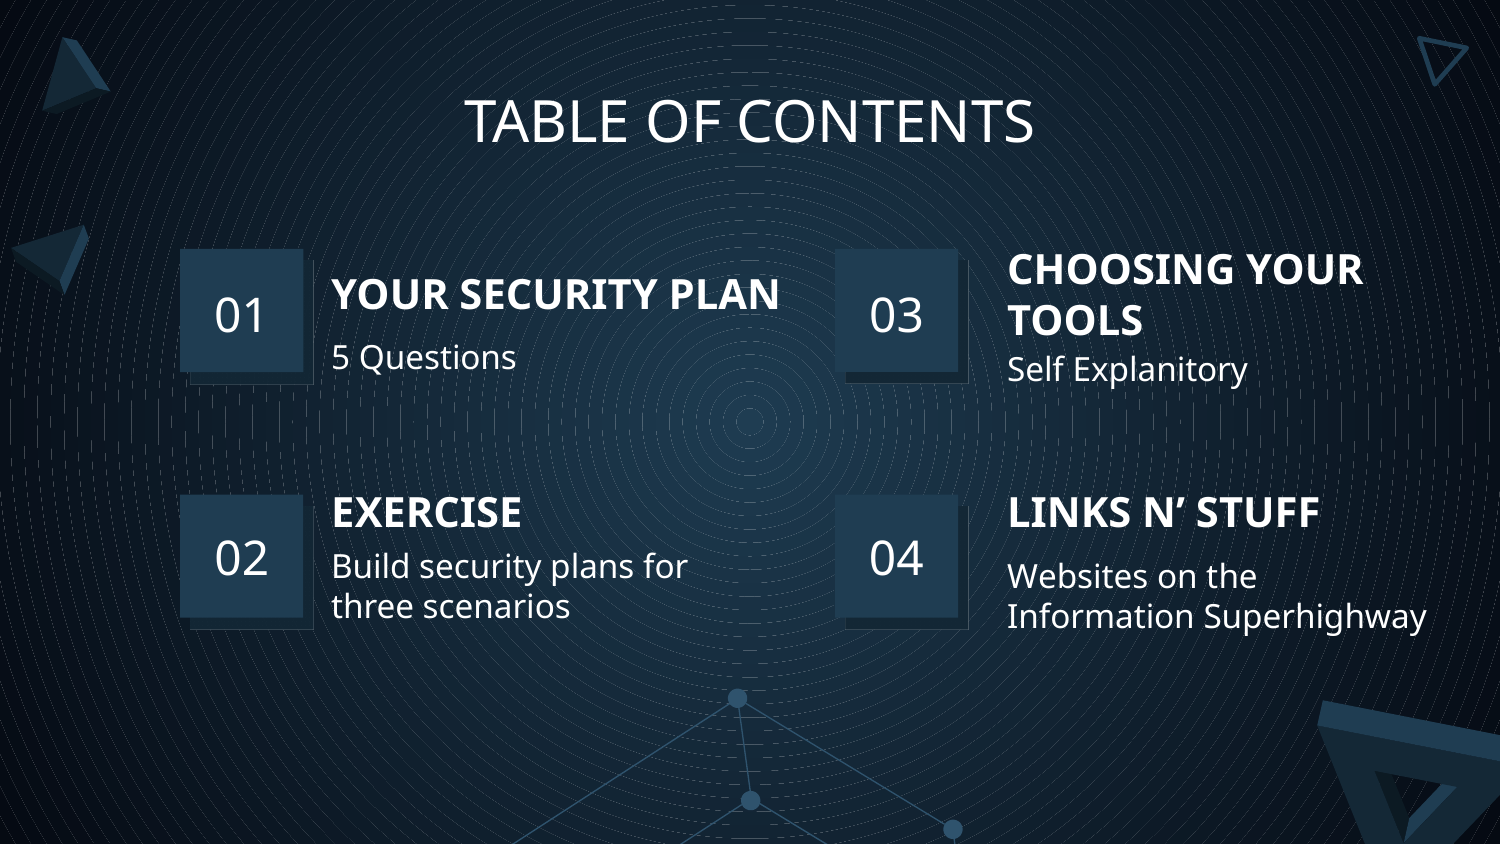

TABLE OF CONTENTS
# YOUR SECURITY PLAN
CHOOSING YOUR TOOLS
01
03
Self Explanitory
5 Questions
EXERCISE
LINKS N’ STUFF
02
04
Build security plans for three scenarios
Websites on the Information Superhighway